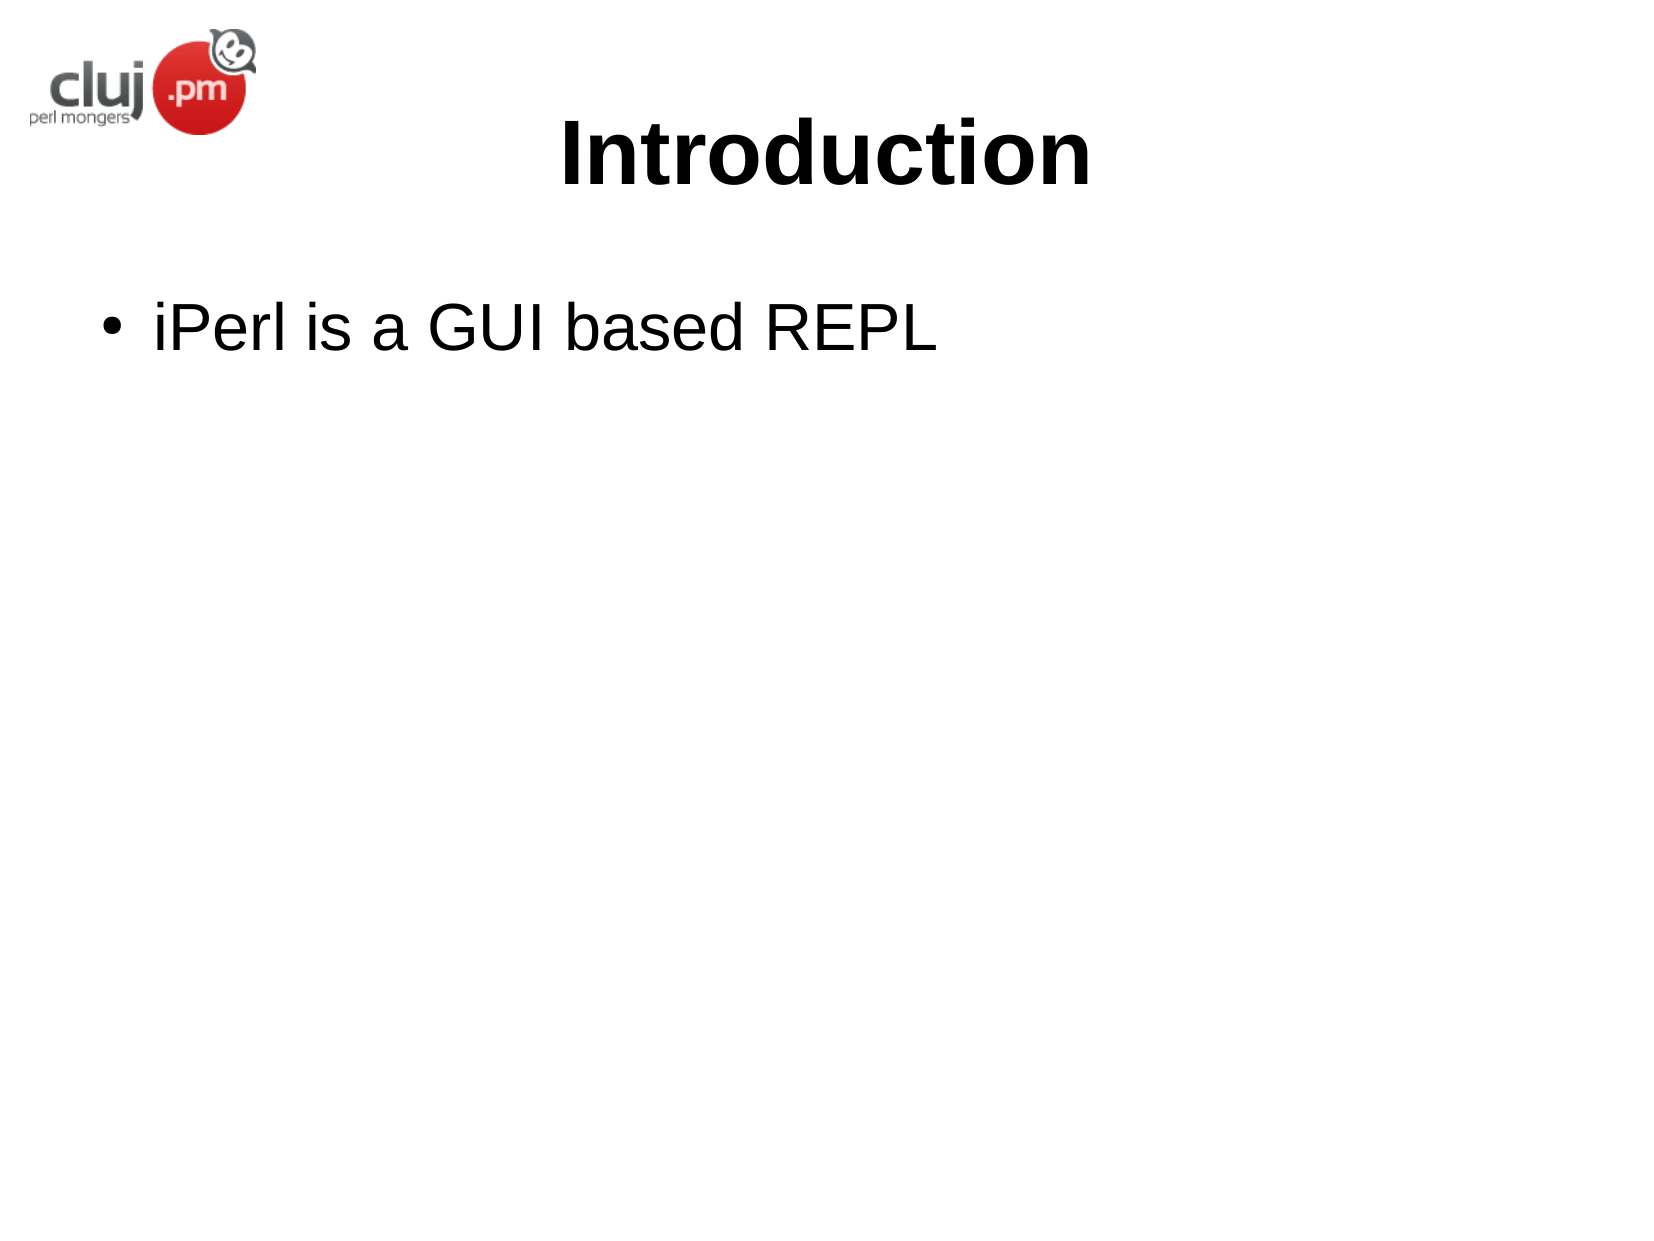

# Introduction
iPerl is a GUI based REPL